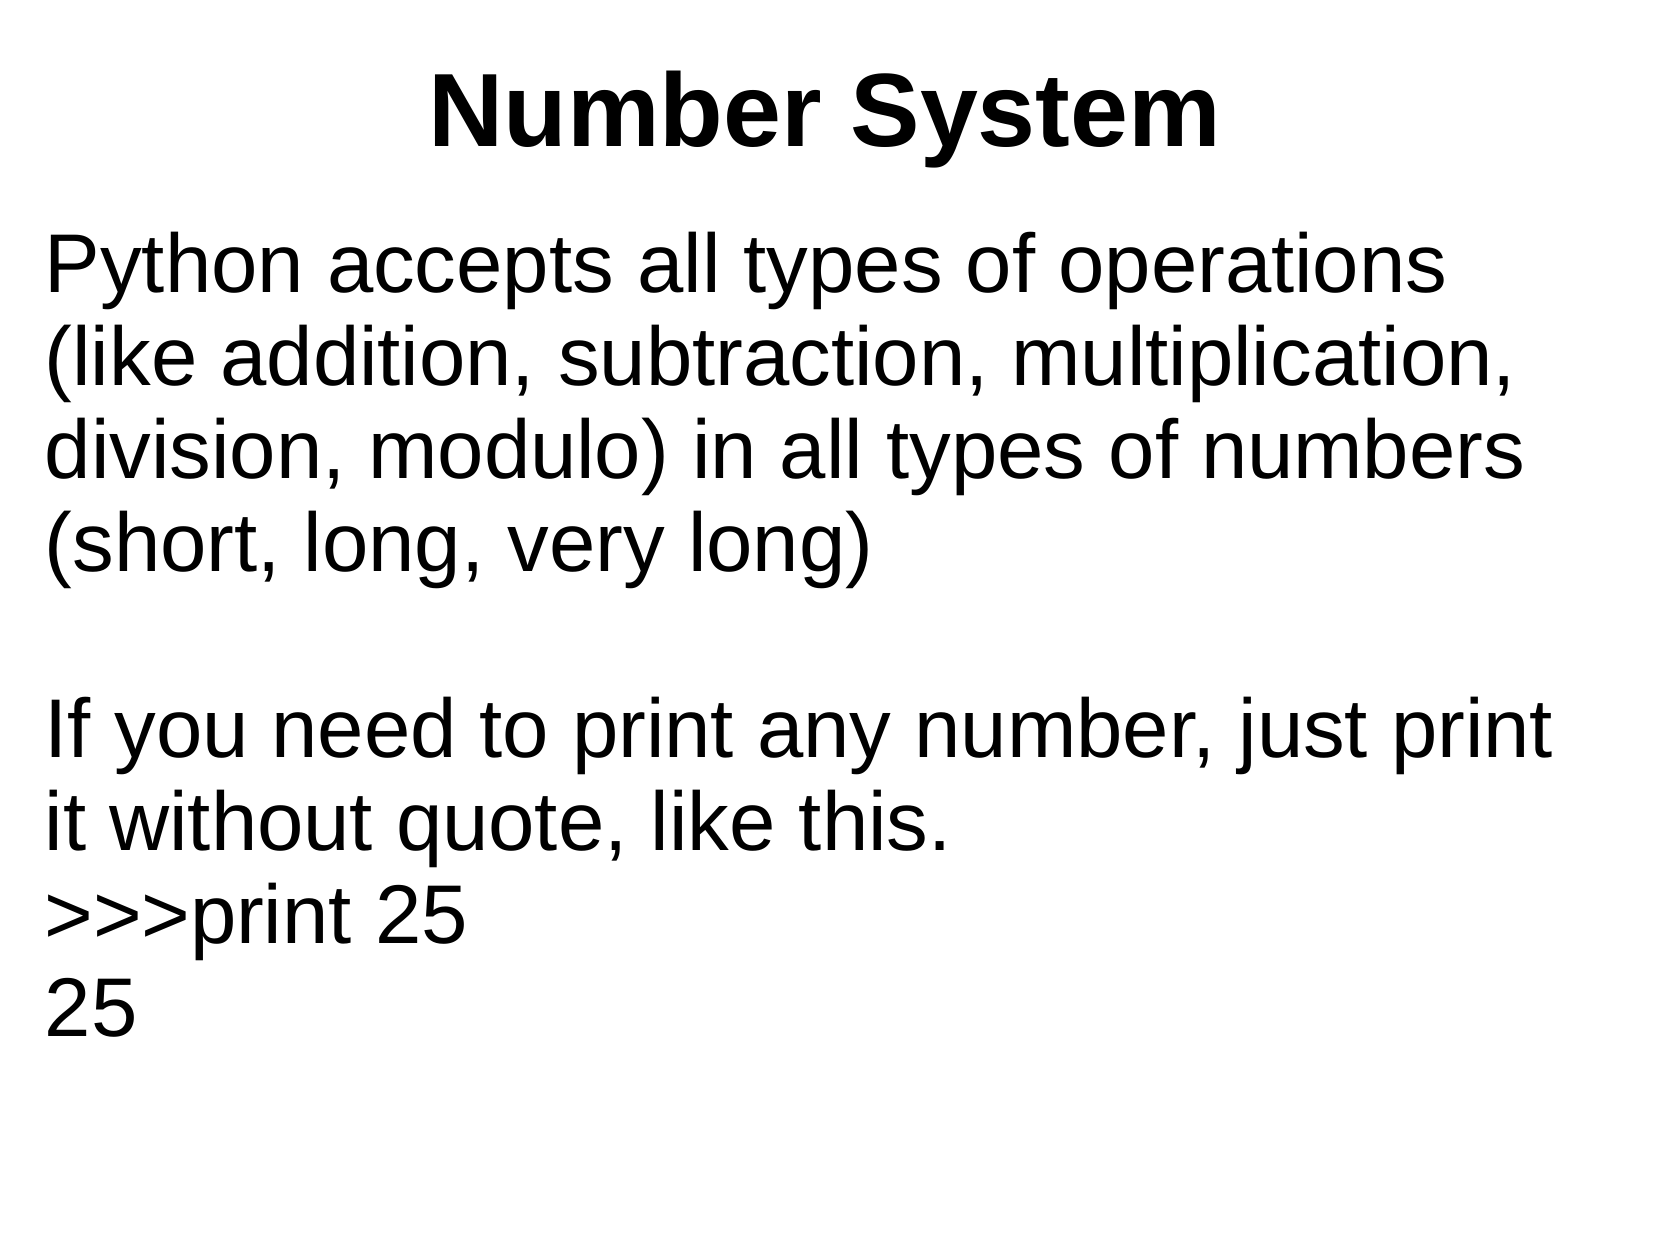

Number System
Python accepts all types of operations (like addition, subtraction, multiplication, division, modulo) in all types of numbers (short, long, very long)
If you need to print any number, just print it without quote, like this.
>>>print 25
25